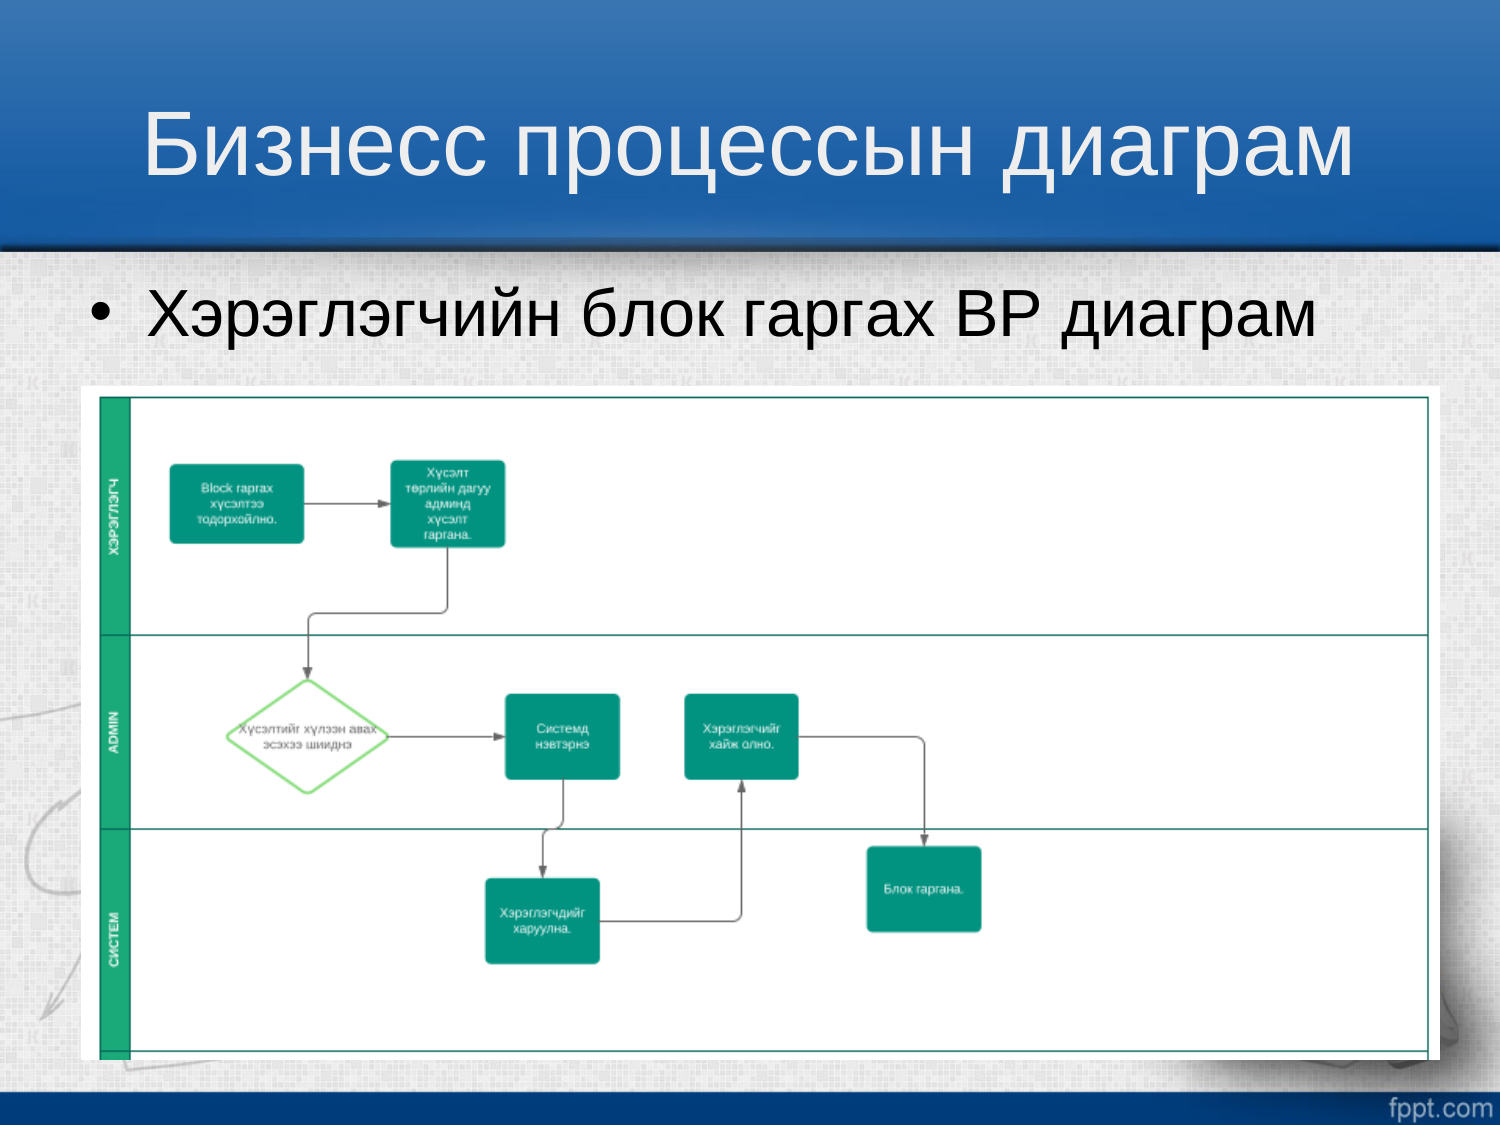

# Бизнесс процессын диаграм
Хэрэглэгчийн блок гаргах BP диаграм